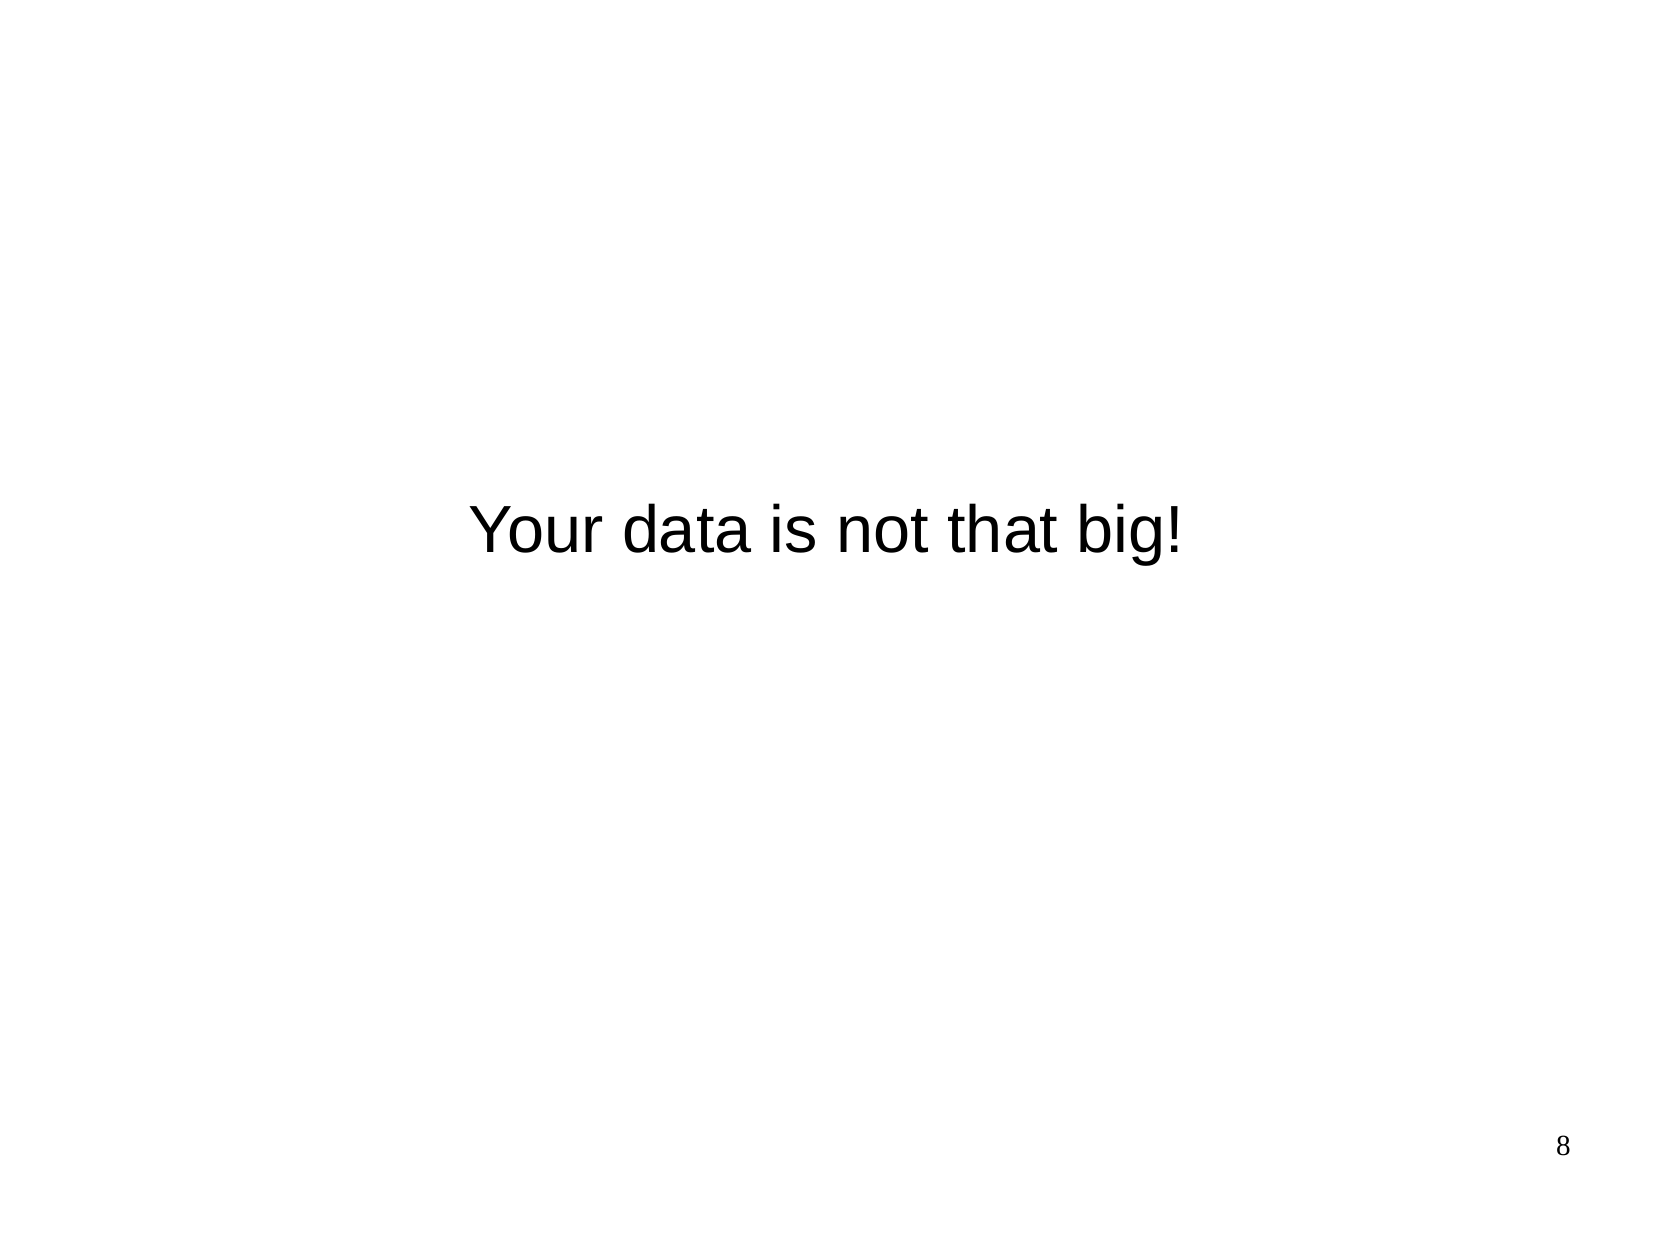

# Your data is not that big!
8